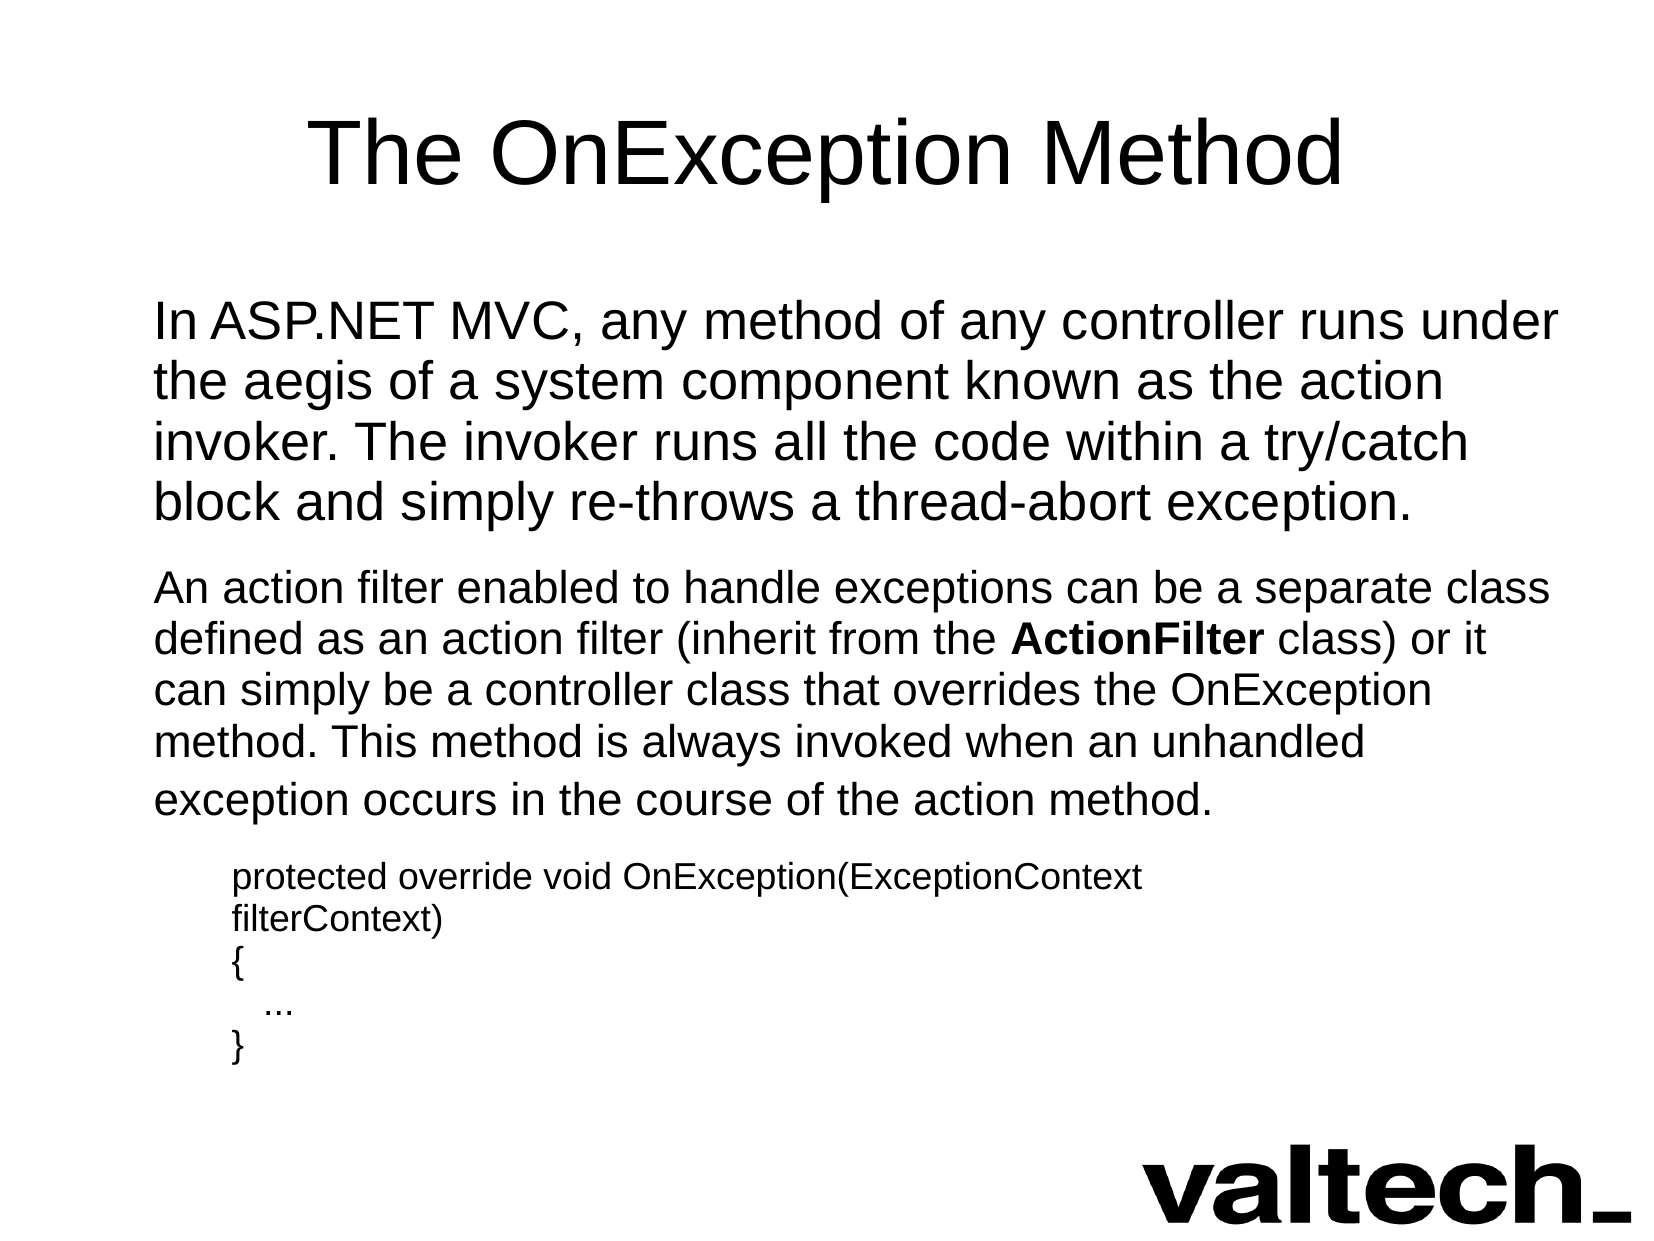

# The OnException Method
In ASP.NET MVC, any method of any controller runs under the aegis of a system component known as the action invoker. The invoker runs all the code within a try/catch block and simply re-throws a thread-abort exception.
An action filter enabled to handle exceptions can be a separate class defined as an action filter (inherit from the ActionFilter class) or it can simply be a controller class that overrides the OnException method. This method is always invoked when an unhandled exception occurs in the course of the action method.
protected override void OnException(ExceptionContext filterContext)
{
 ...
}